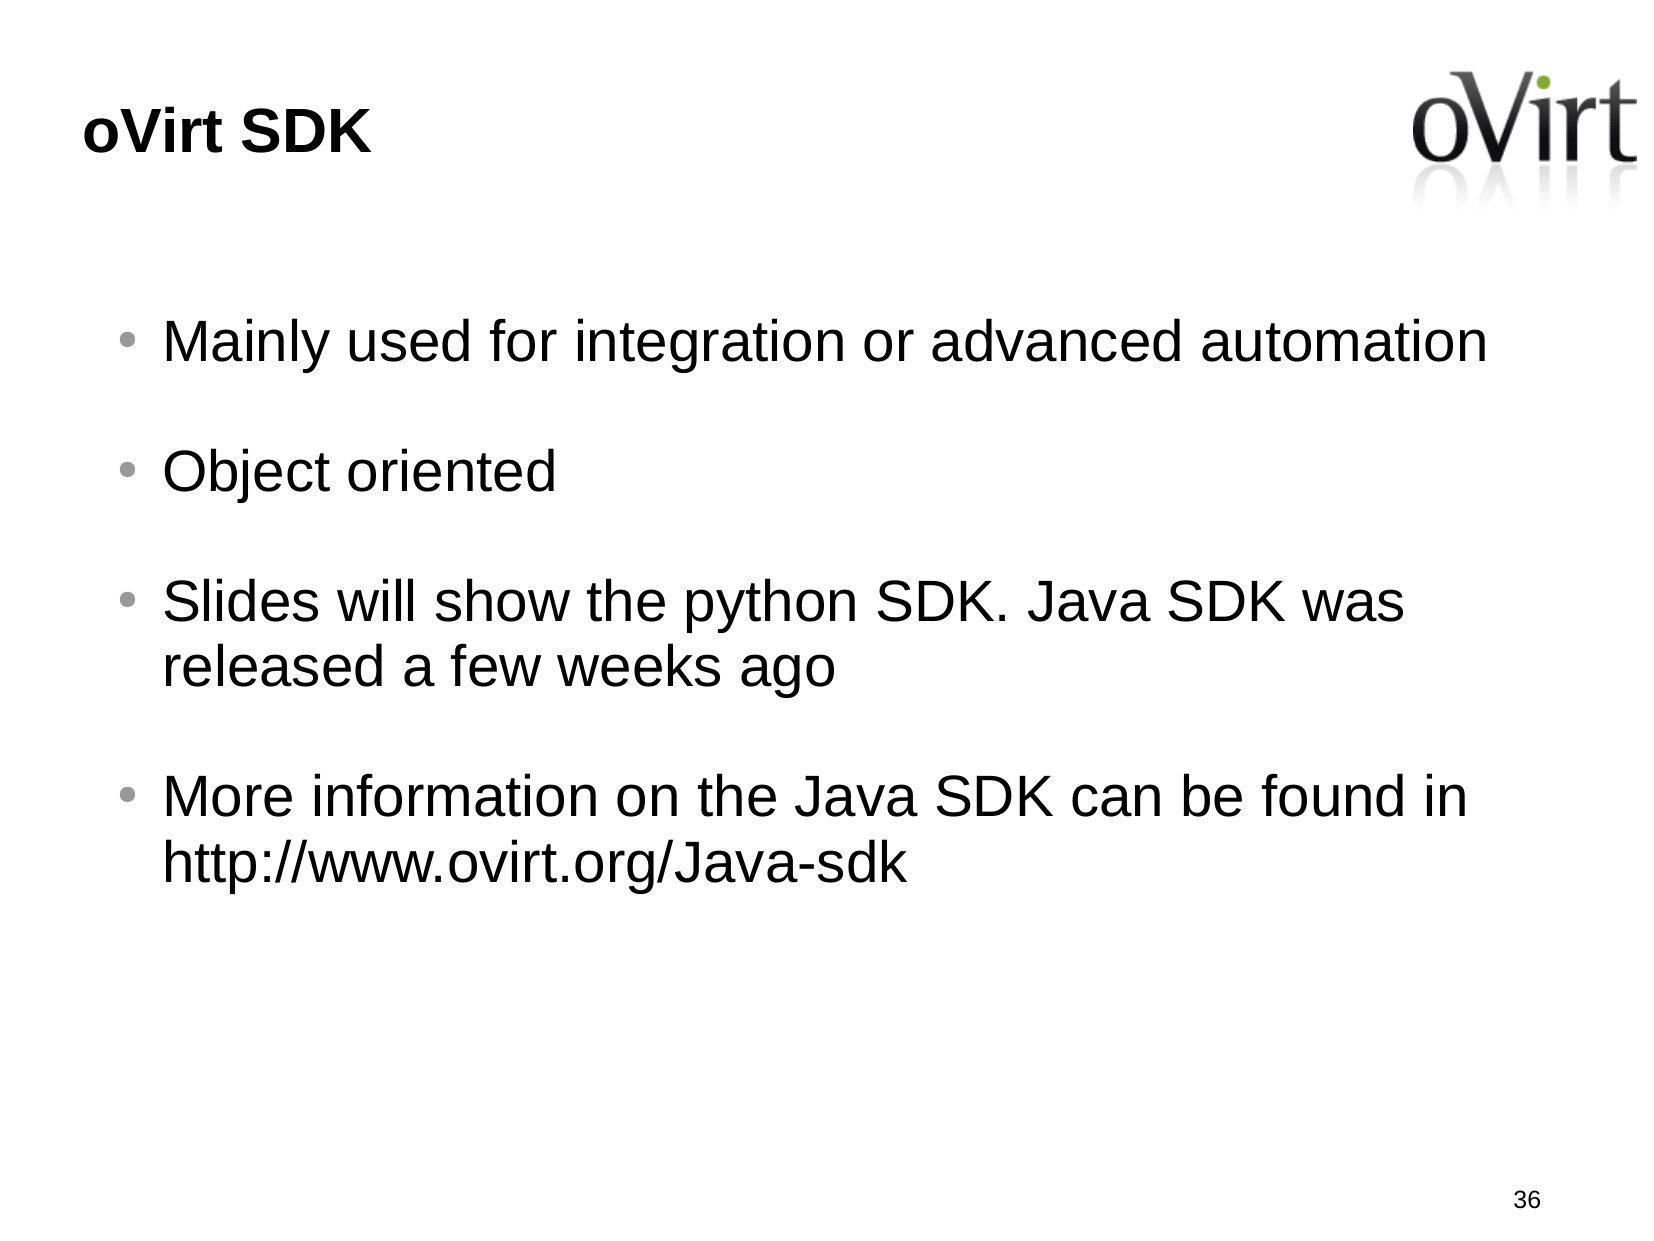

# oVirt SDK
Mainly used for integration or advanced automation
Object oriented
Slides will show the python SDK. Java SDK was released a few weeks ago
More information on the Java SDK can be found in http://www.ovirt.org/Java-sdk